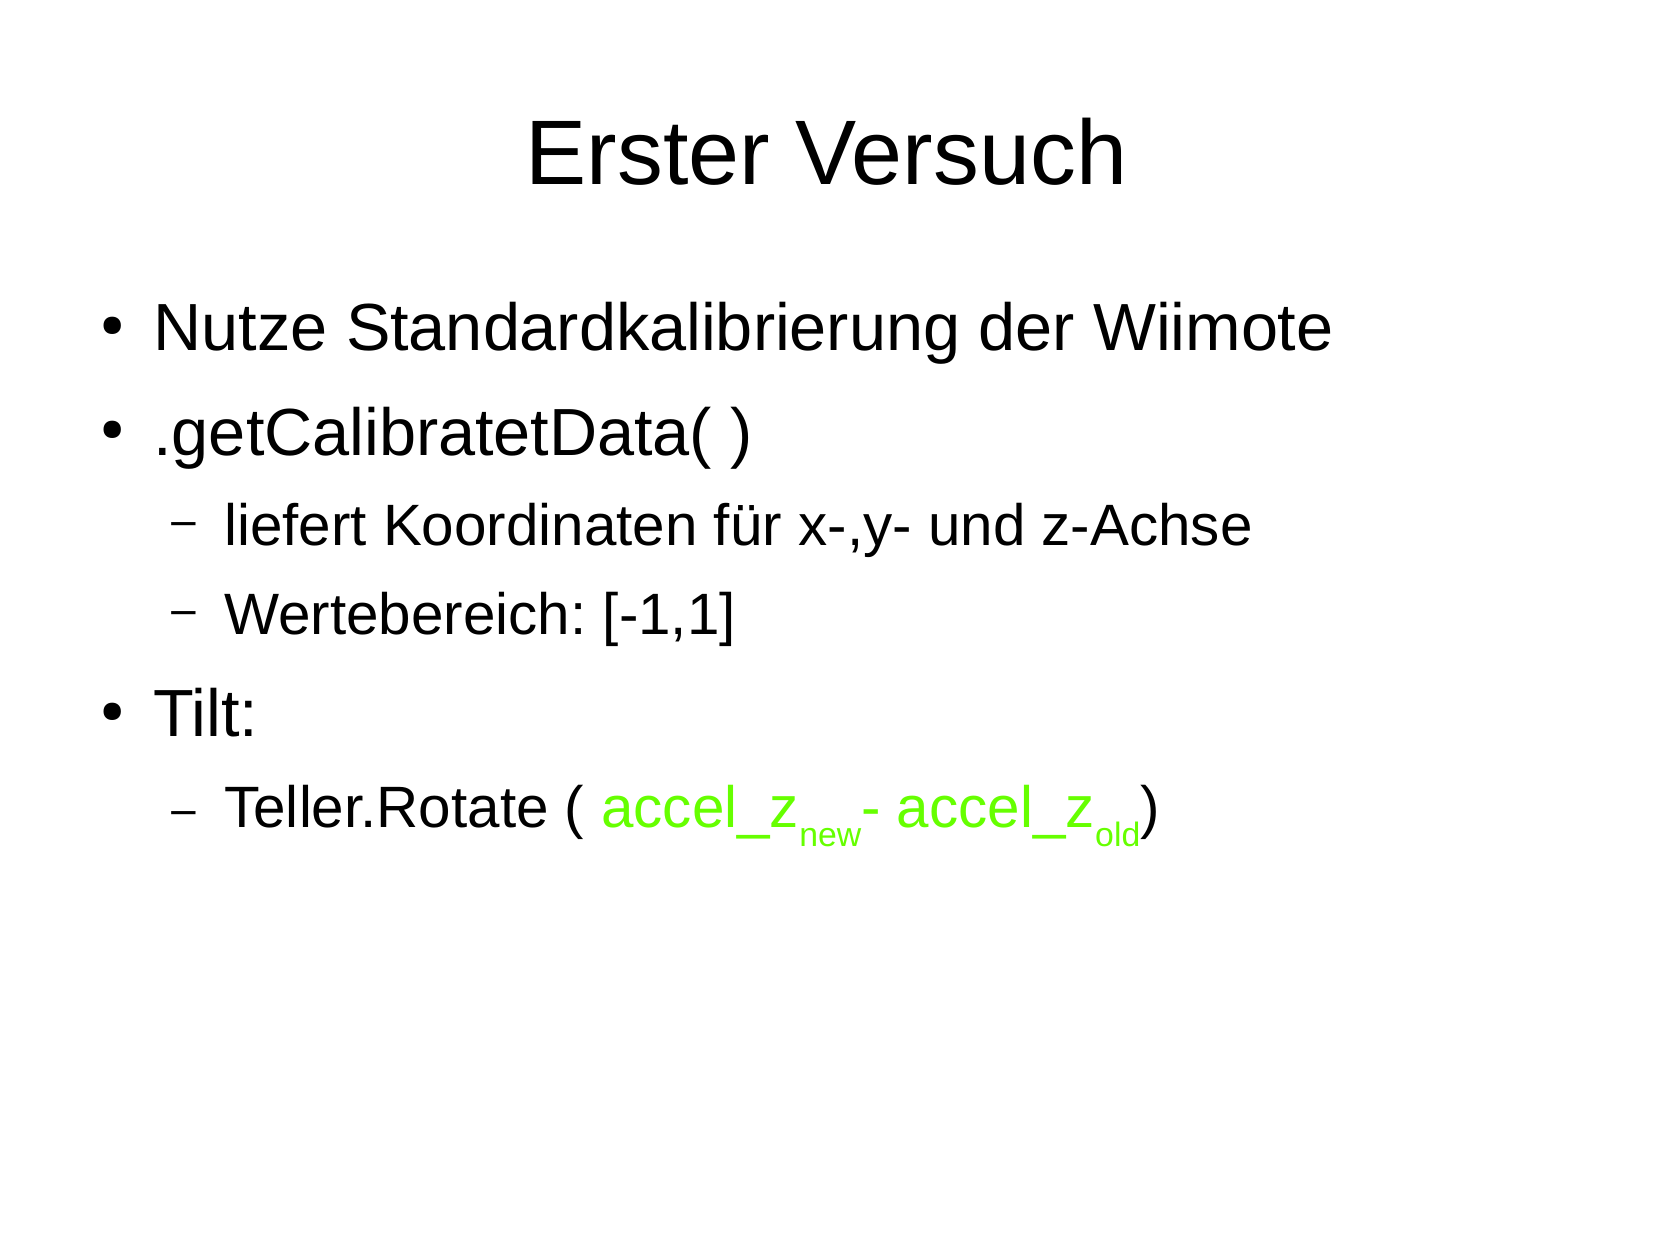

# Erster Versuch
Nutze Standardkalibrierung der Wiimote
.getCalibratetData( )
liefert Koordinaten für x-,y- und z-Achse
Wertebereich: [-1,1]
Tilt:
Teller.Rotate ( accel_znew- accel_zold)